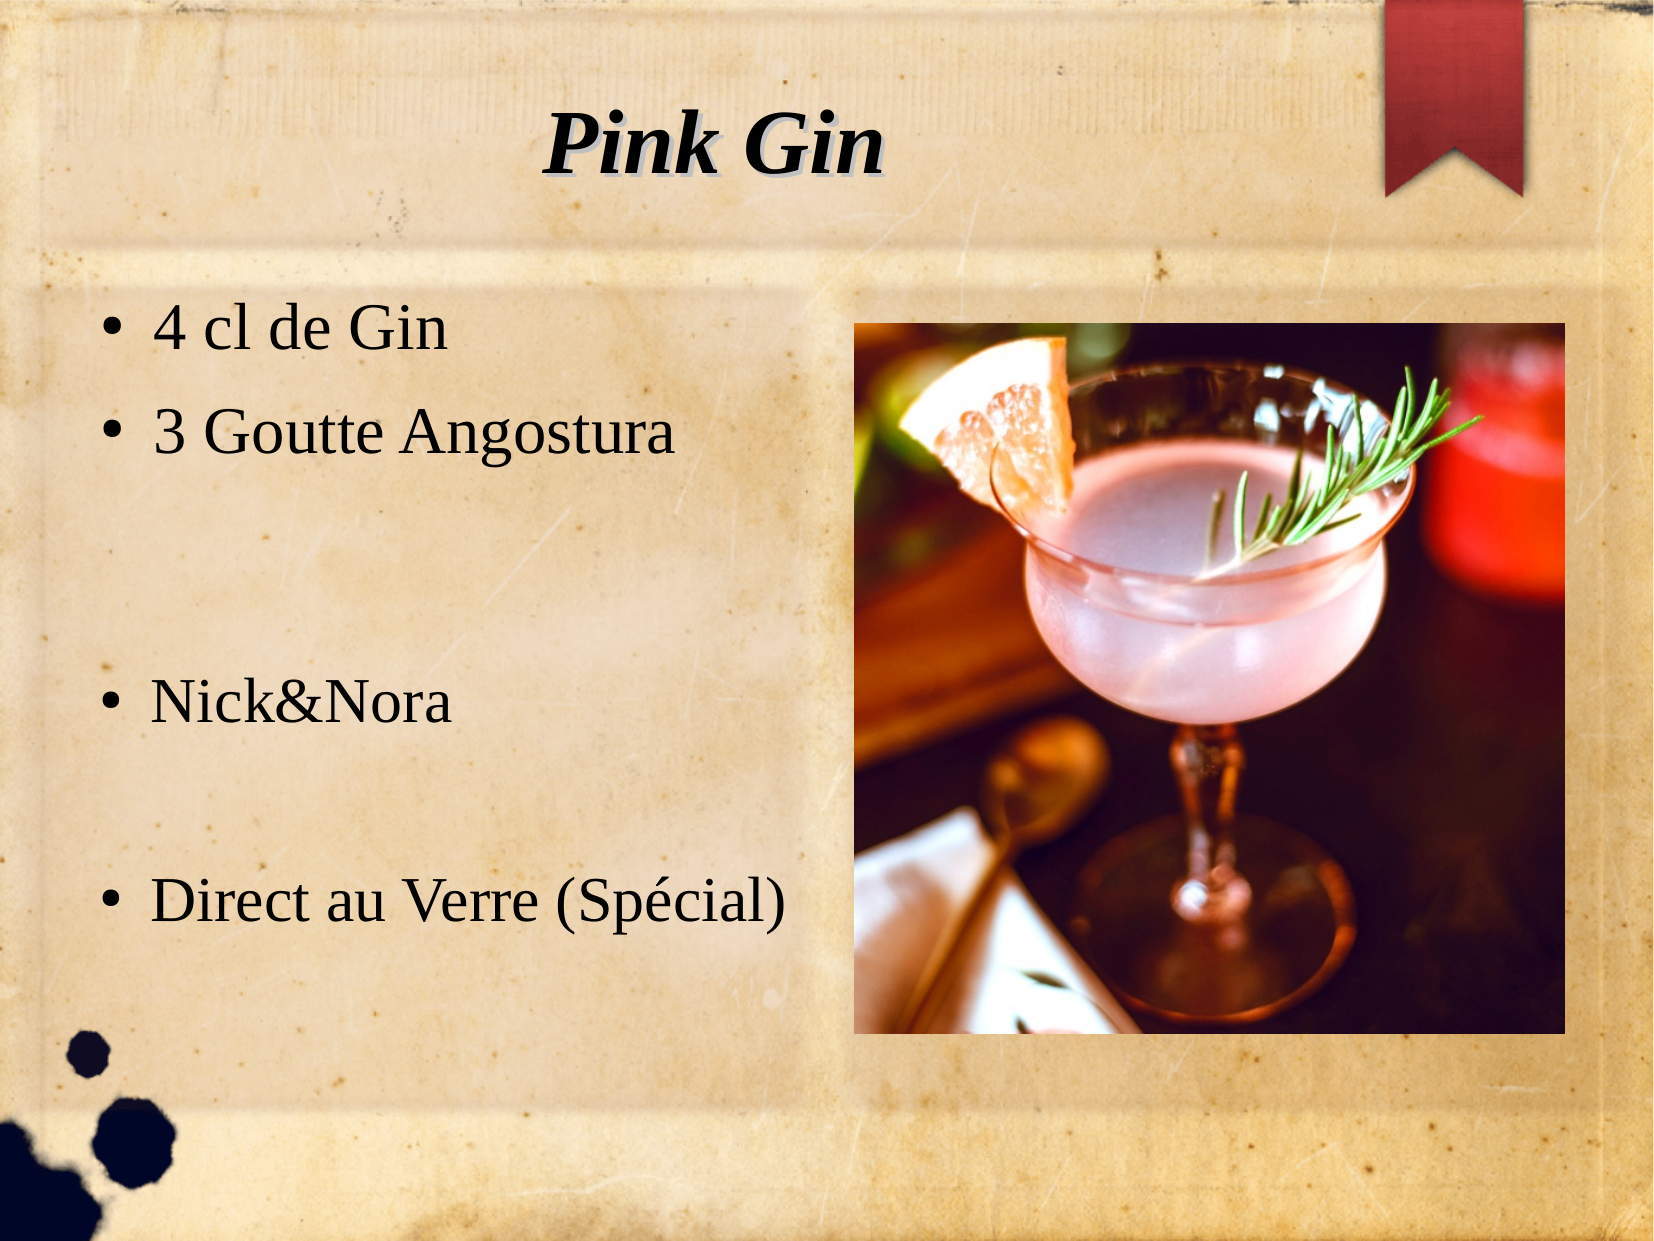

# Pink Gin
4 cl de Gin
3 Goutte Angostura
Nick&Nora
Direct au Verre (Spécial)